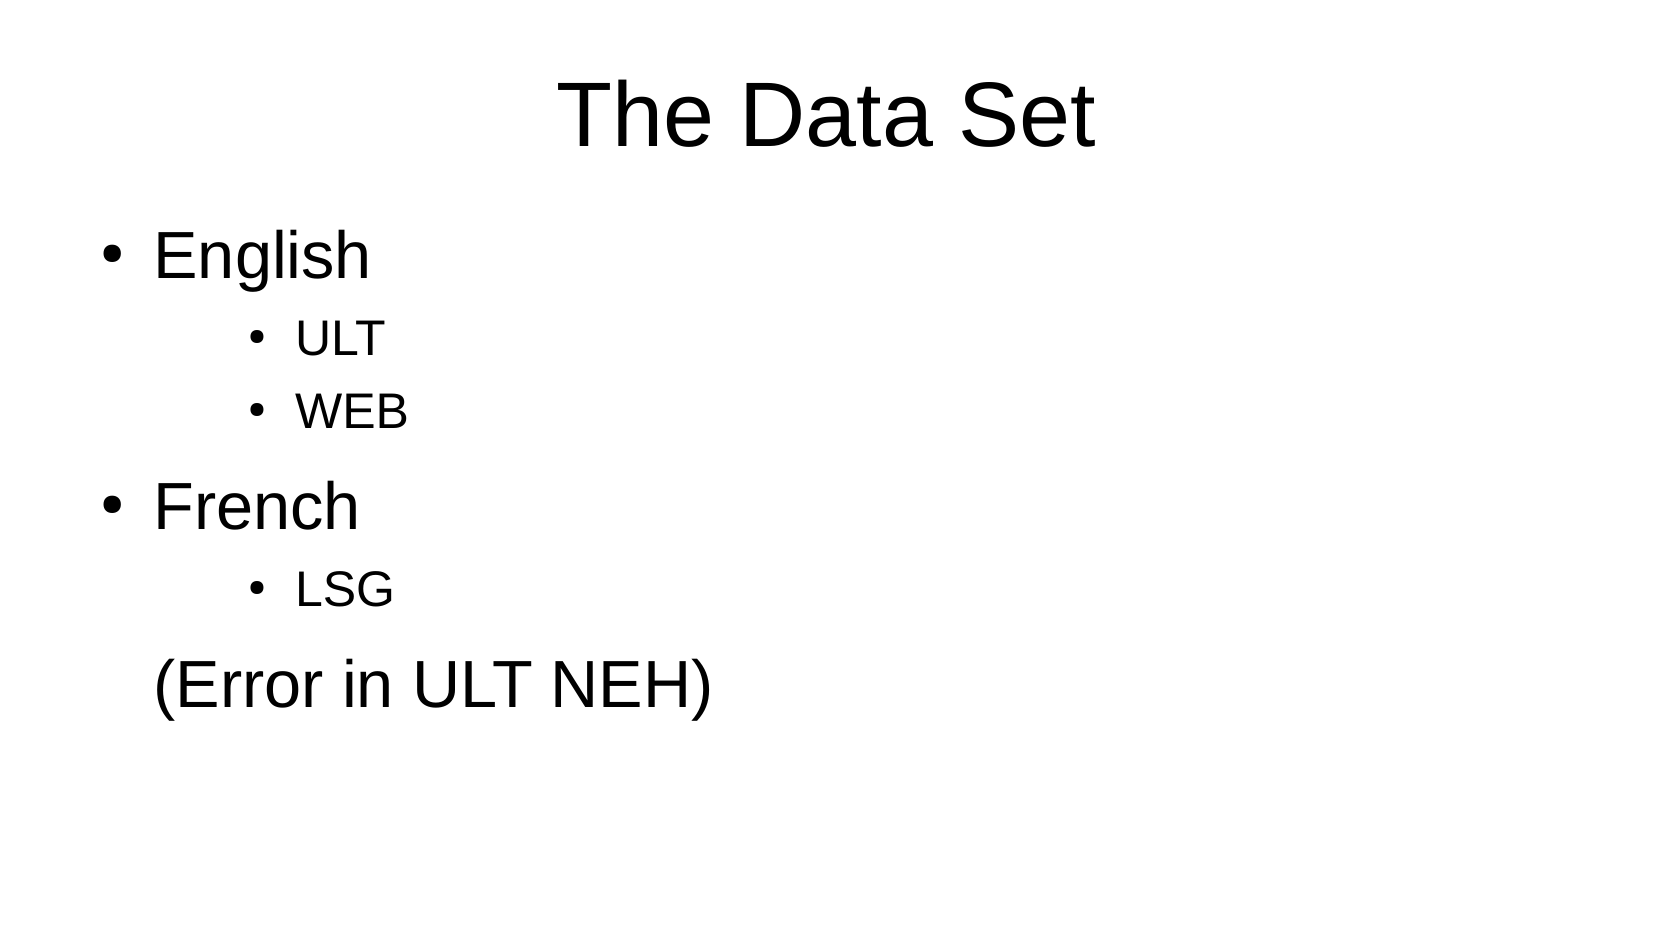

# The Data Set
English
ULT
WEB
French
LSG
(Error in ULT NEH)